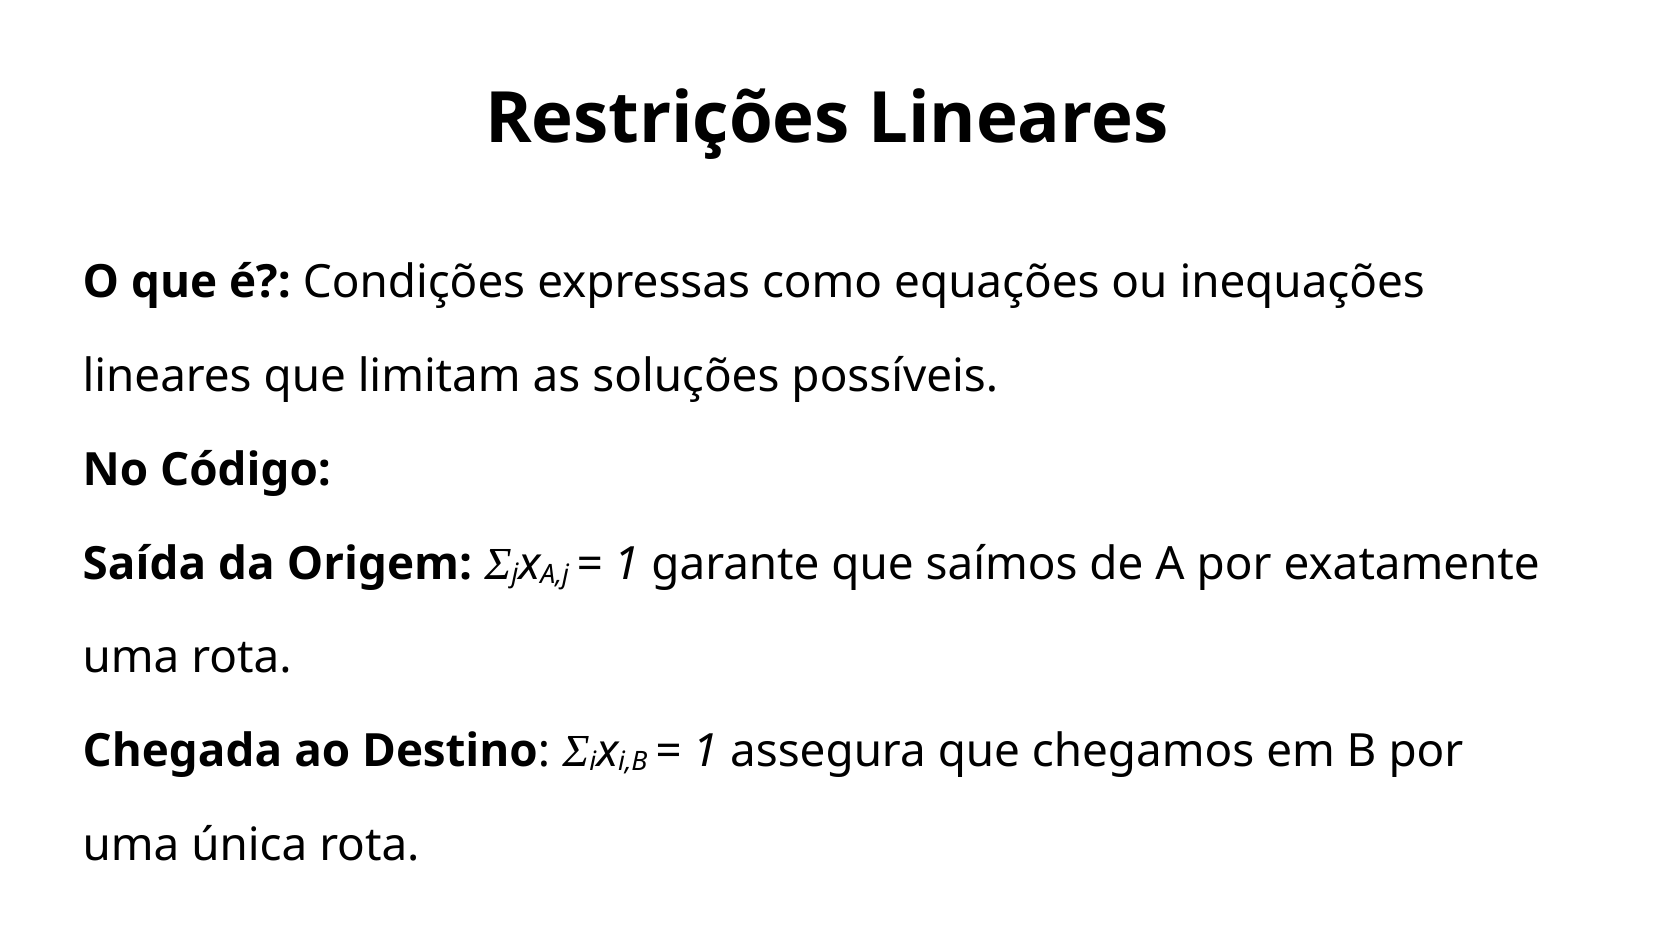

# Restrições Lineares
O que é?: Condições expressas como equações ou inequações lineares que limitam as soluções possíveis.
No Código:
Saída da Origem: ΣjxA,j = 1 garante que saímos de A por exatamente uma rota.
Chegada ao Destino: Σixi,B = 1 assegura que chegamos em B por uma única rota.